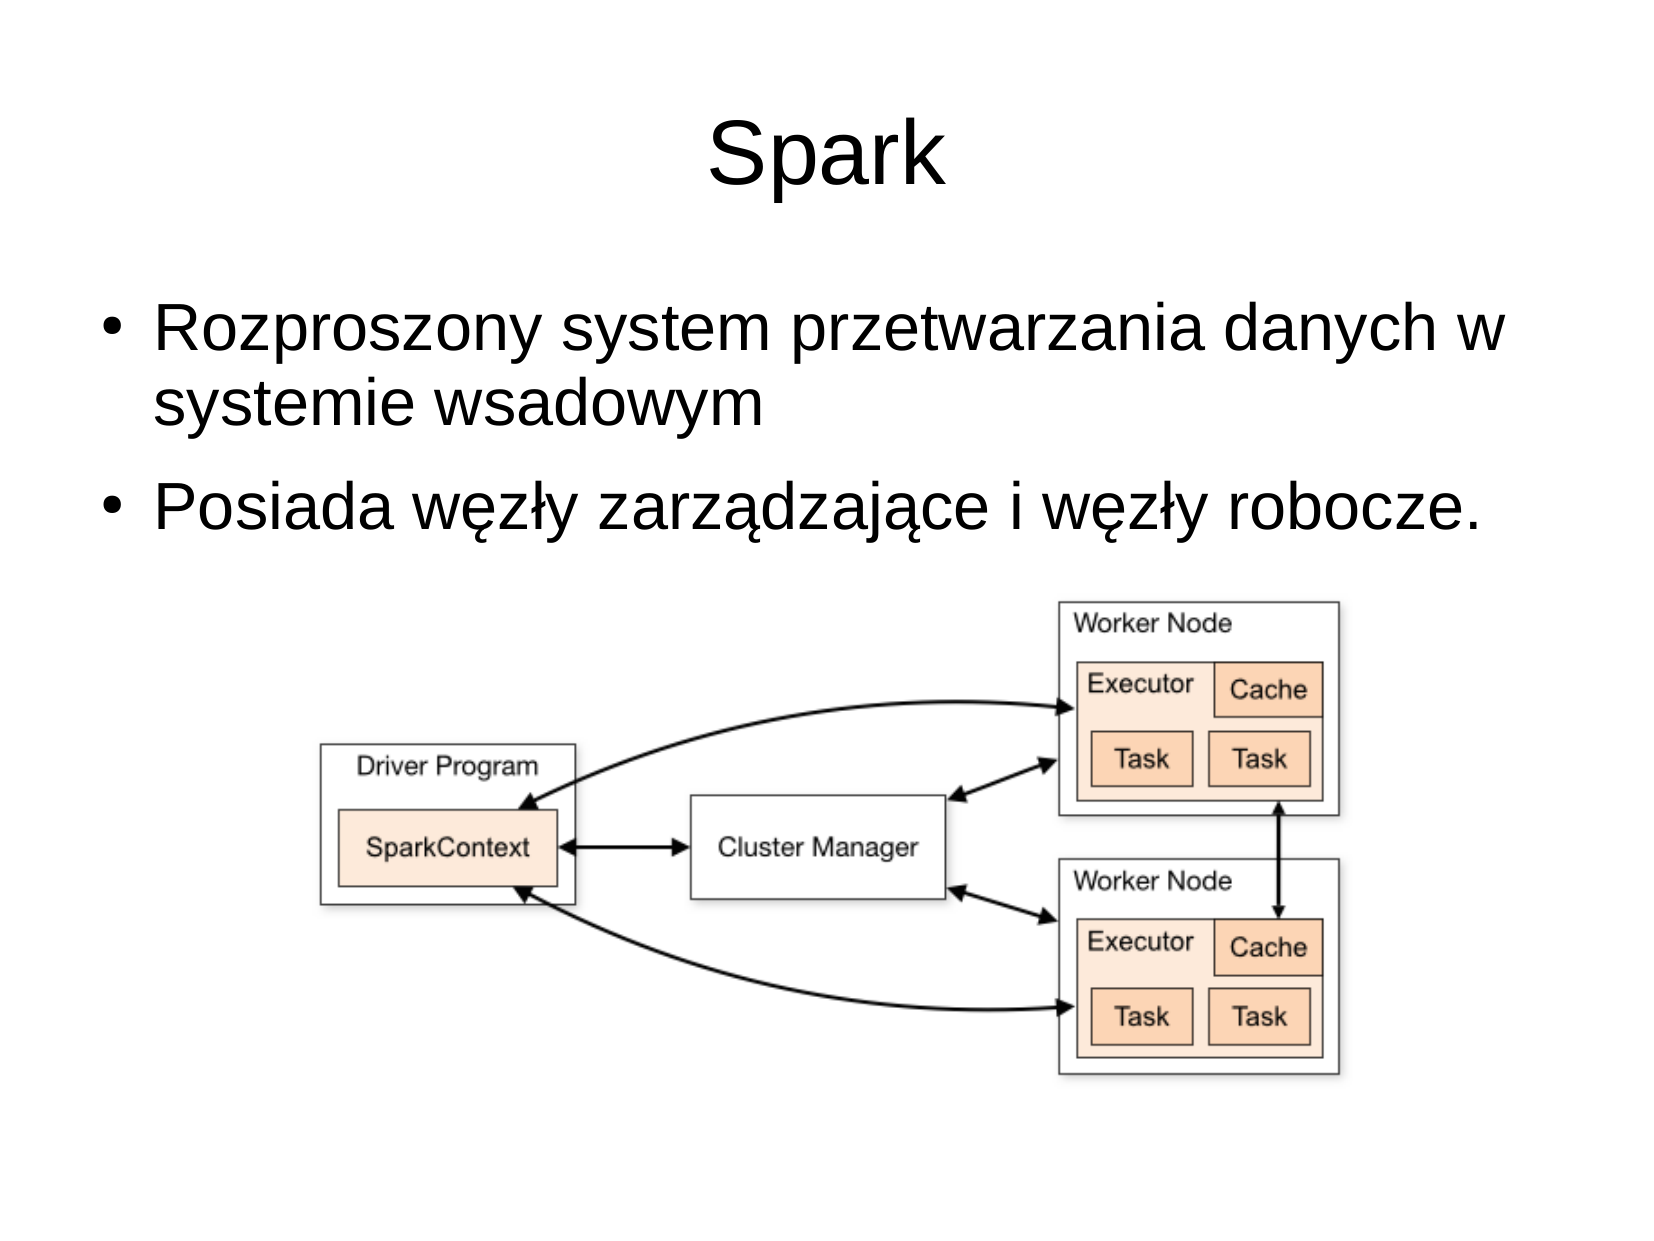

# Spark
Rozproszony system przetwarzania danych w systemie wsadowym
Posiada węzły zarządzające i węzły robocze.